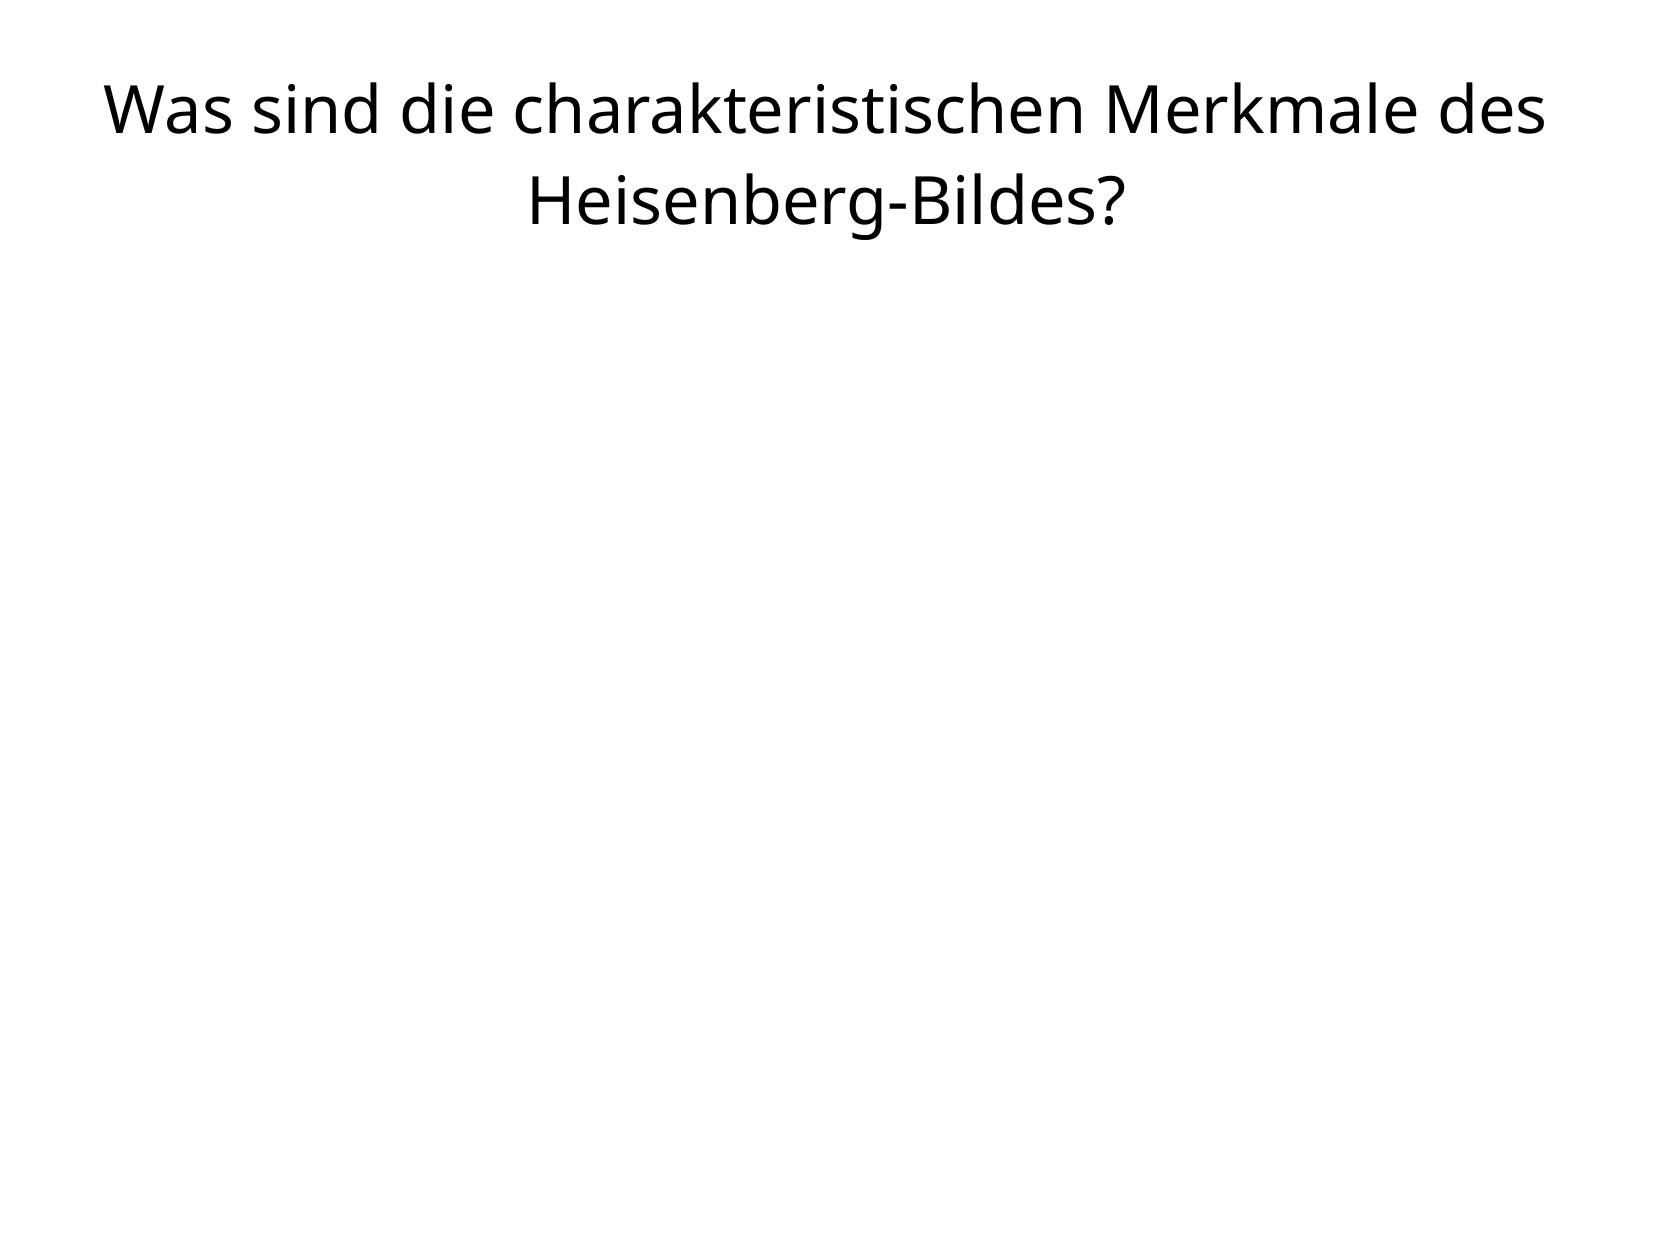

# Was sind die charakteristischen Merkmale des Heisenberg-Bildes?